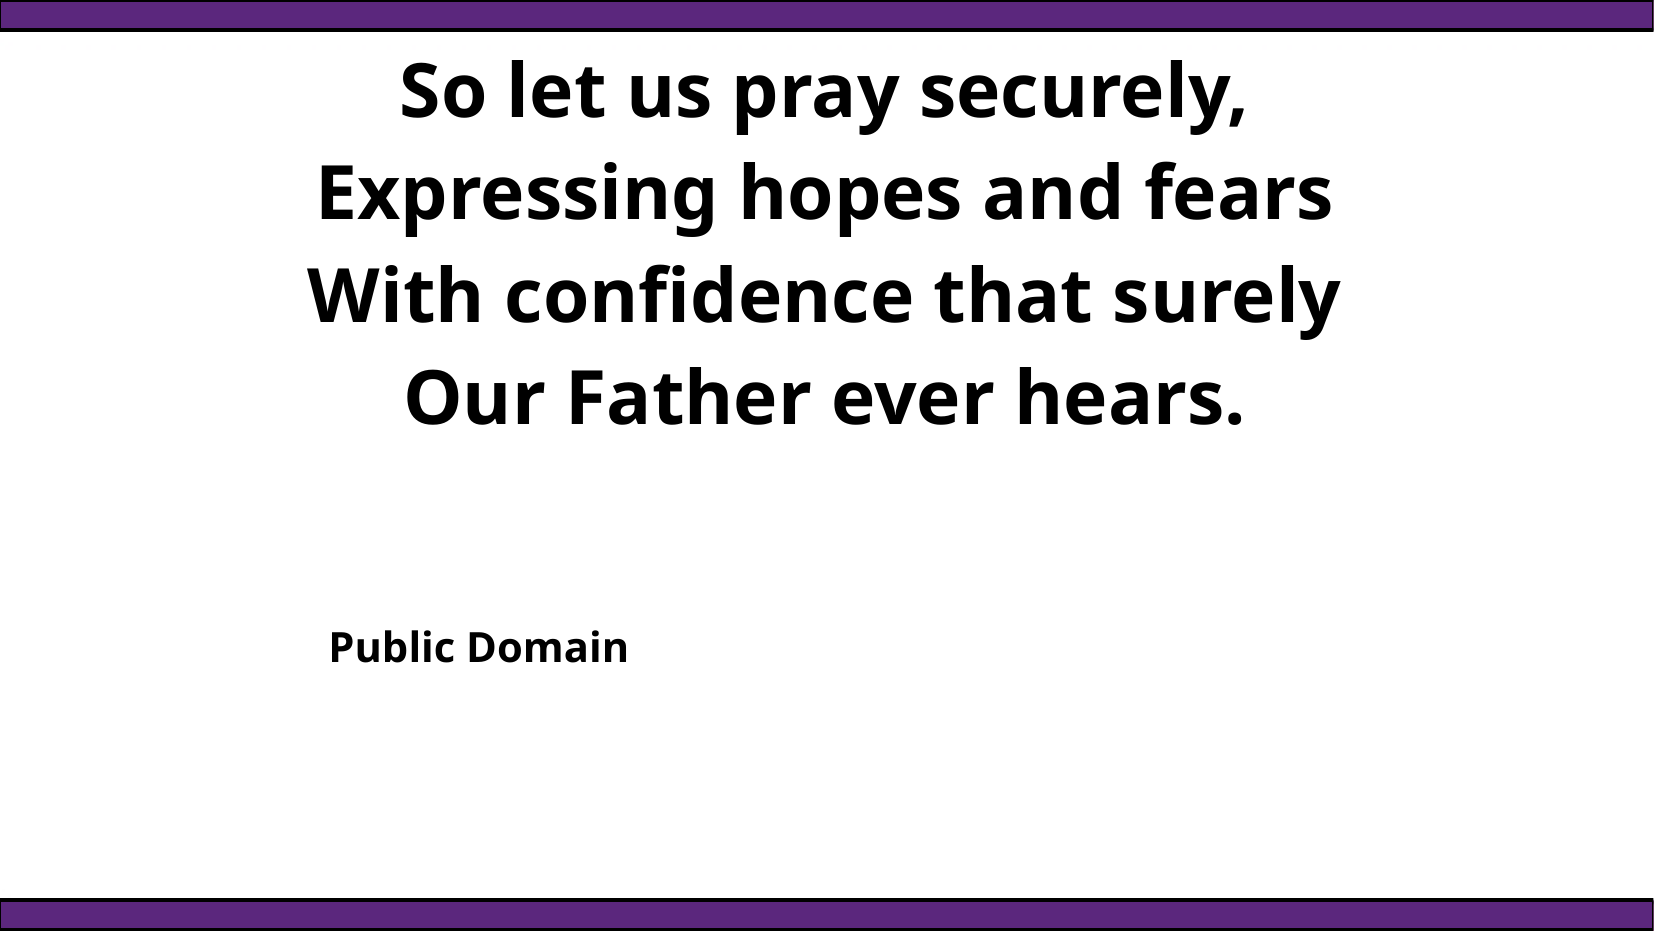

So let us pray securely,
Expressing hopes and fears
With confidence that surely
Our Father ever hears.
 Public Domain